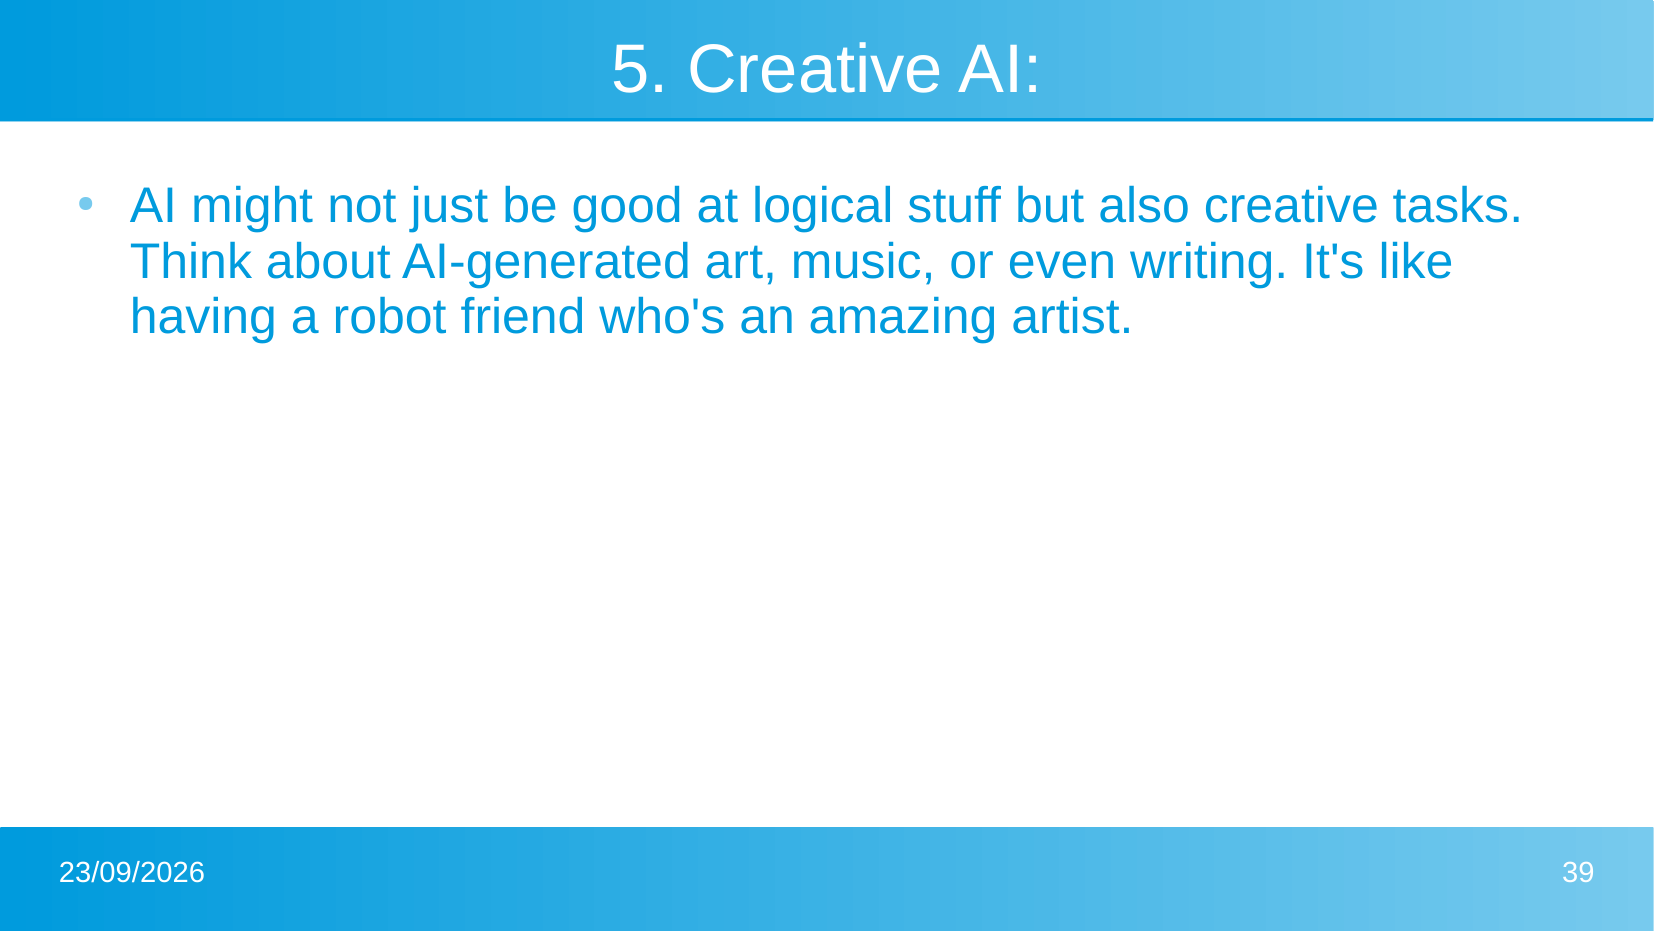

# 5. Creative AI:
AI might not just be good at logical stuff but also creative tasks. Think about AI-generated art, music, or even writing. It's like having a robot friend who's an amazing artist.
39